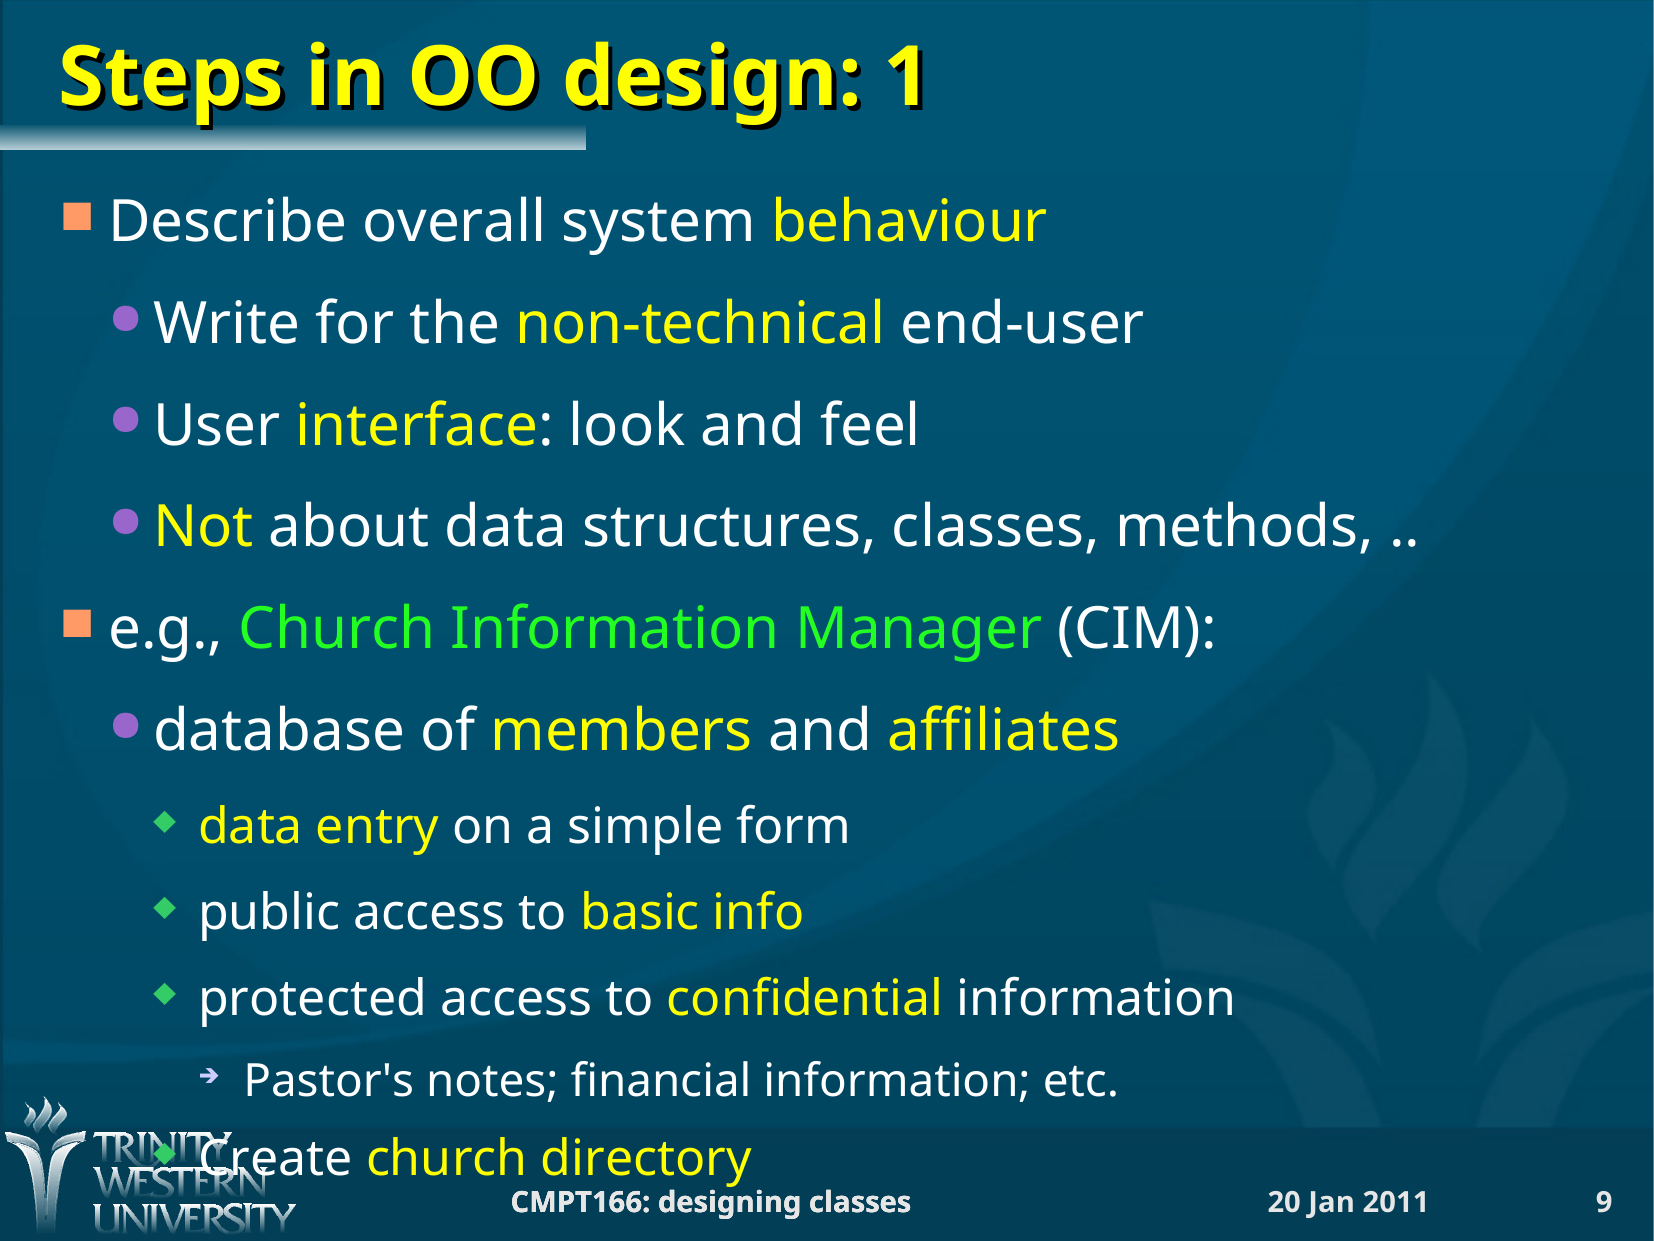

# Steps in OO design: 1
Describe overall system behaviour
Write for the non-technical end-user
User interface: look and feel
Not about data structures, classes, methods, ..
e.g., Church Information Manager (CIM):
database of members and affiliates
data entry on a simple form
public access to basic info
protected access to confidential information
Pastor's notes; financial information; etc.
Create church directory
CMPT166: designing classes
20 Jan 2011
9